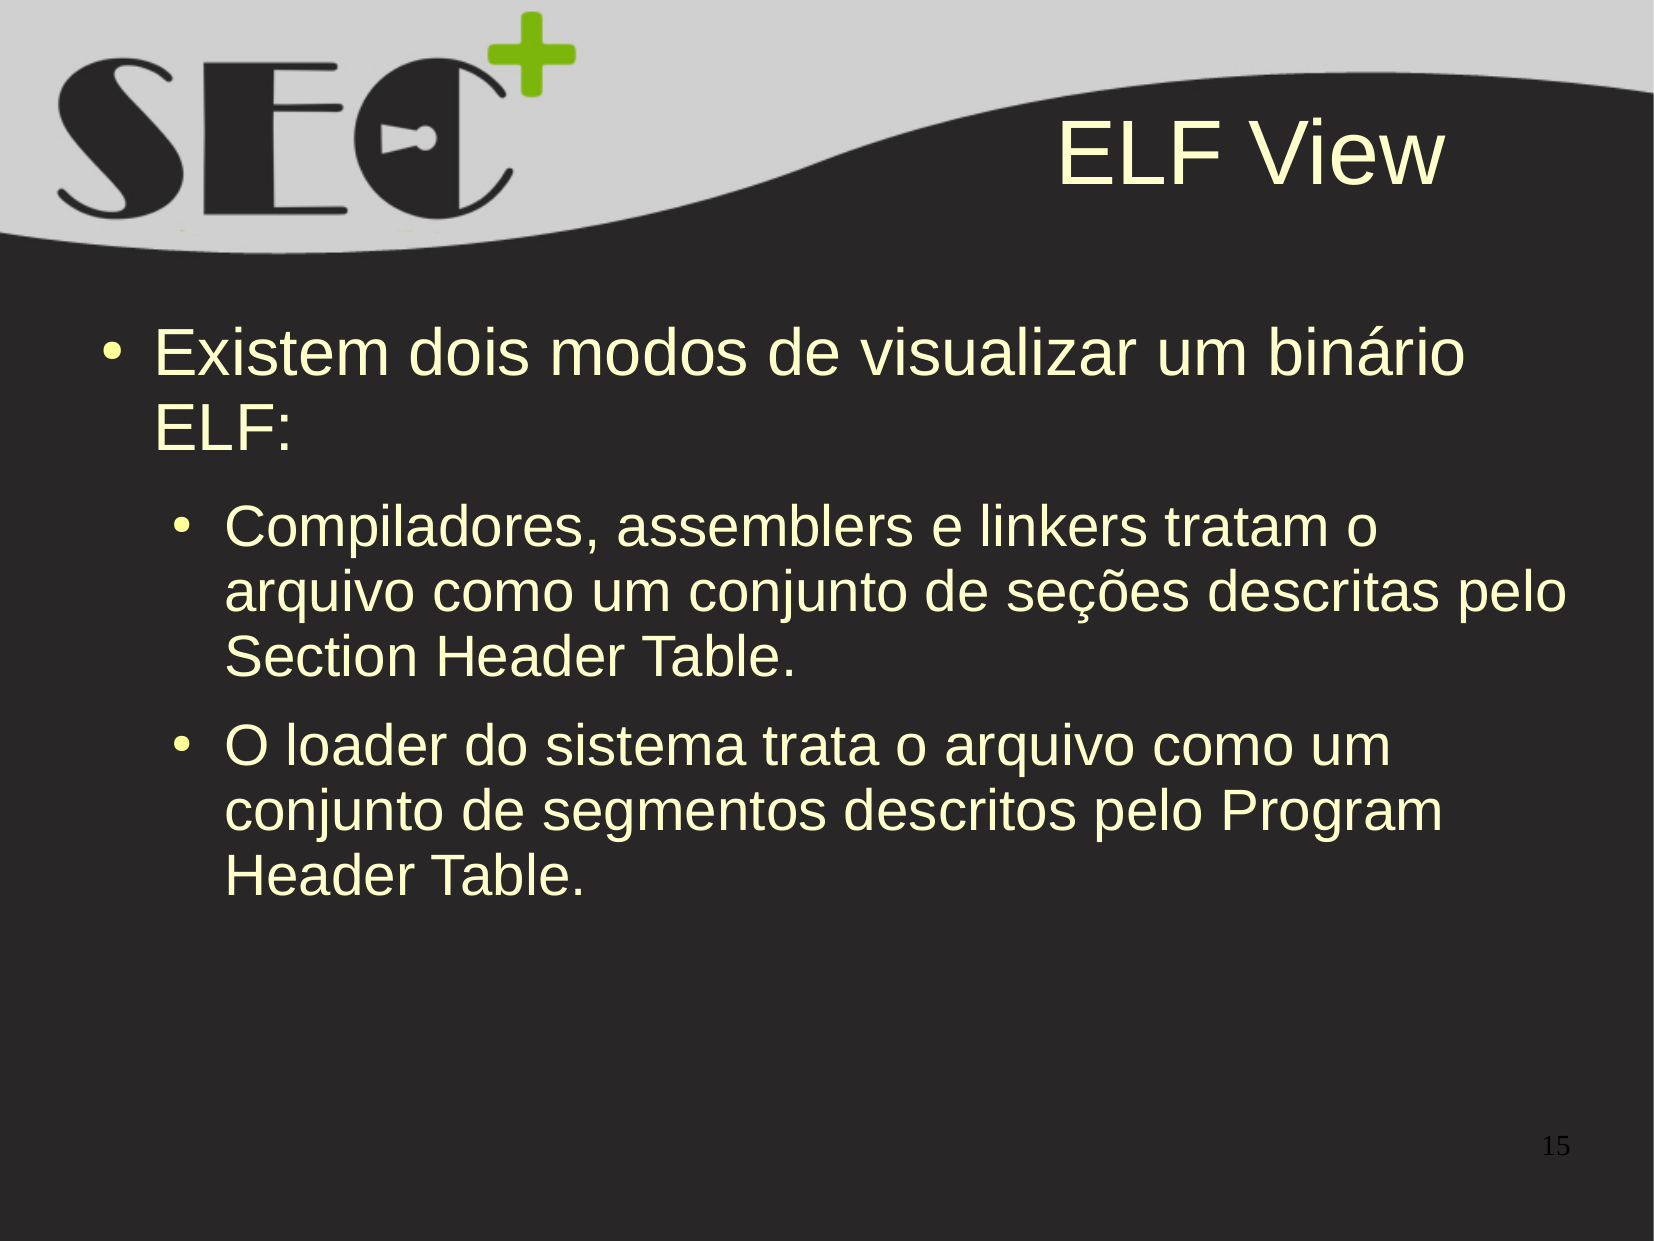

# ELF View
Existem dois modos de visualizar um binário ELF:
Compiladores, assemblers e linkers tratam o arquivo como um conjunto de seções descritas pelo Section Header Table.
O loader do sistema trata o arquivo como um conjunto de segmentos descritos pelo Program Header Table.
15